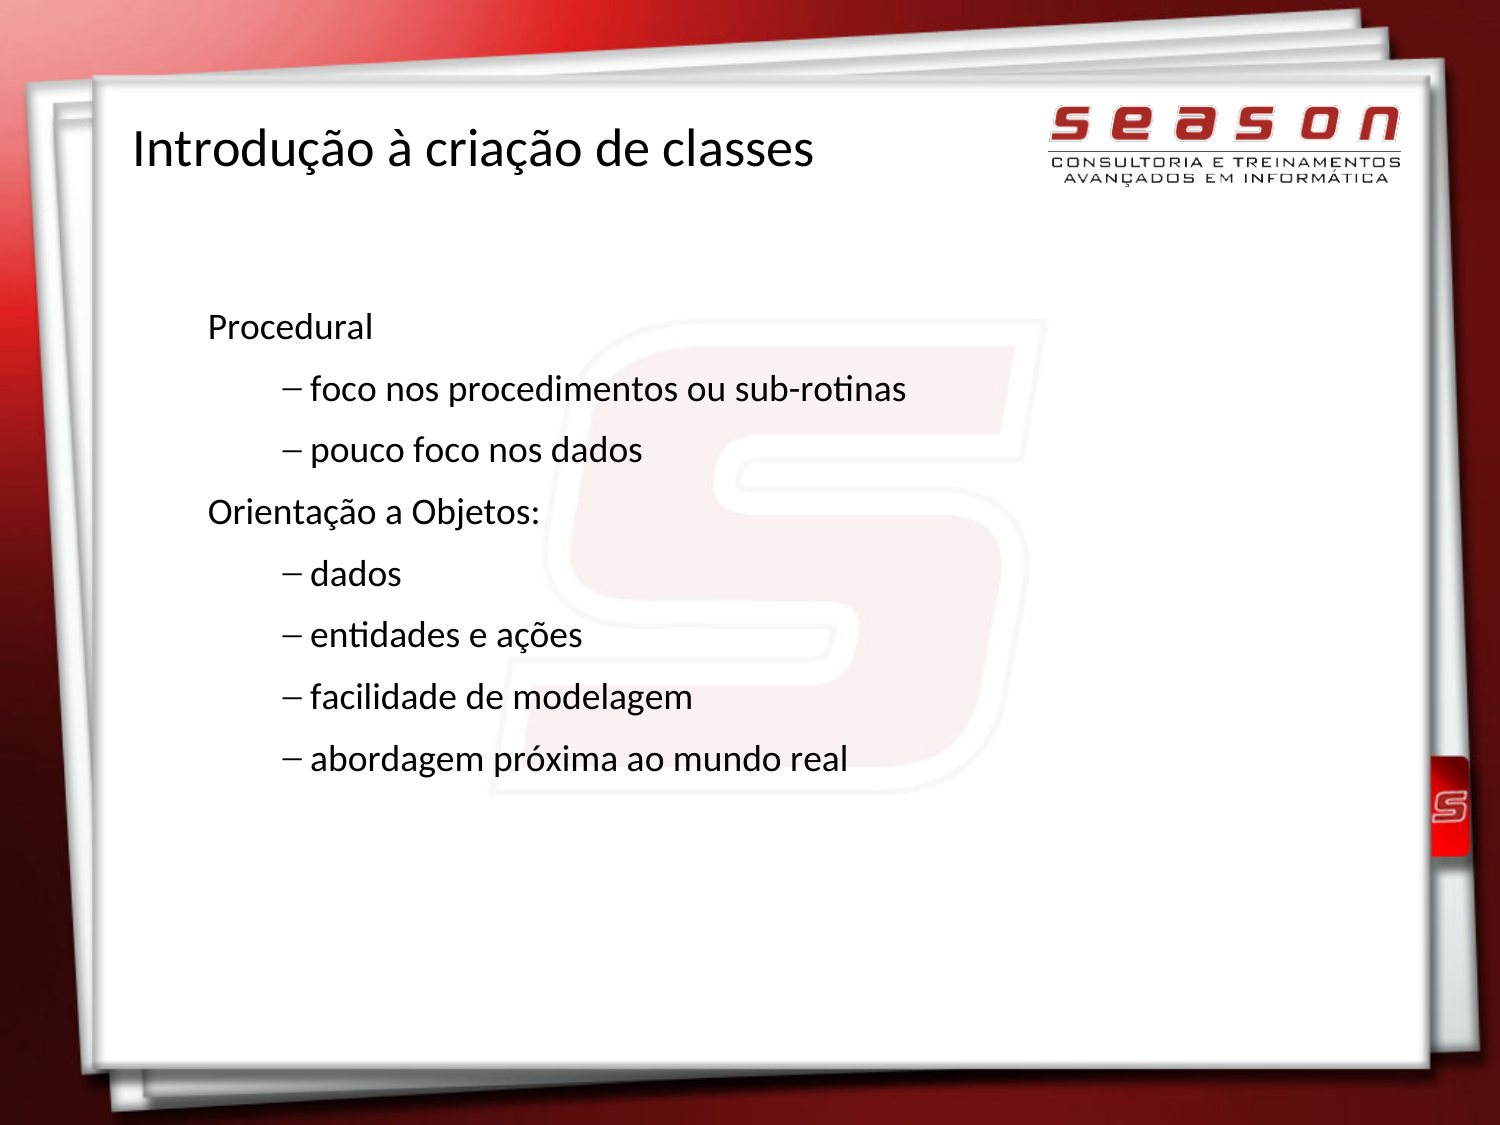

# Introdução à criação de classes
Procedural
 foco nos procedimentos ou sub-rotinas
 pouco foco nos dados
Orientação a Objetos:
 dados
 entidades e ações
 facilidade de modelagem
 abordagem próxima ao mundo real